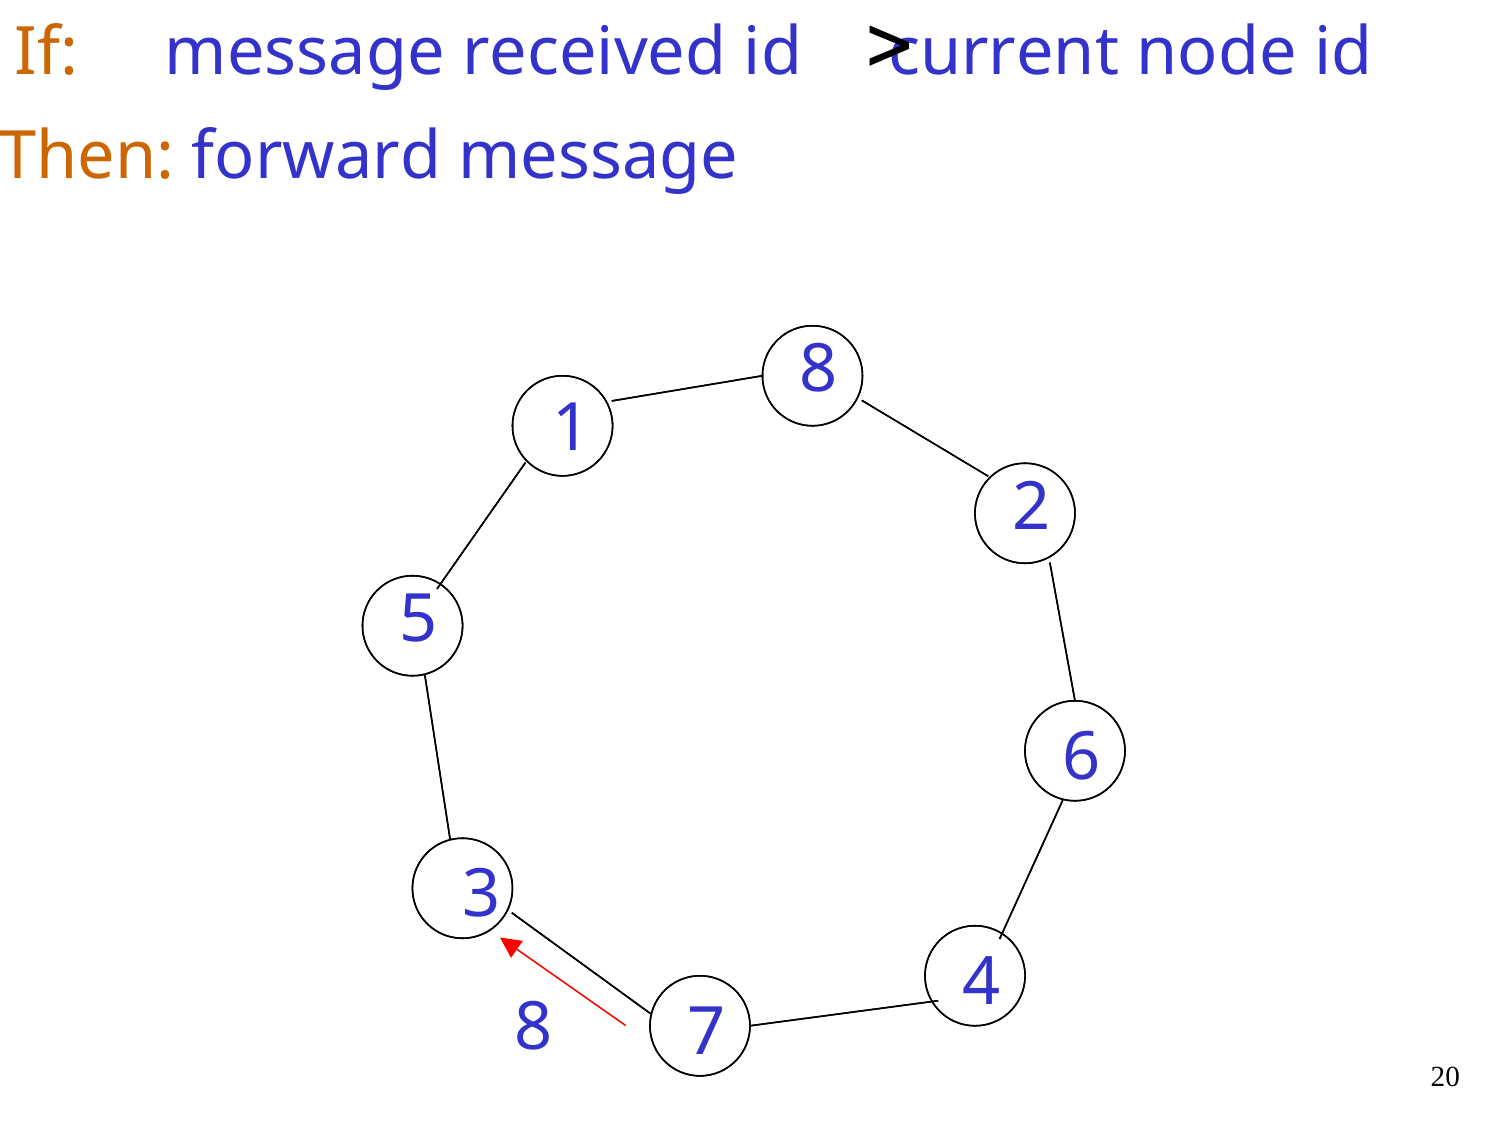

If: message received id current node id
Then: forward message
8
1
2
5
6
3
4
8
7